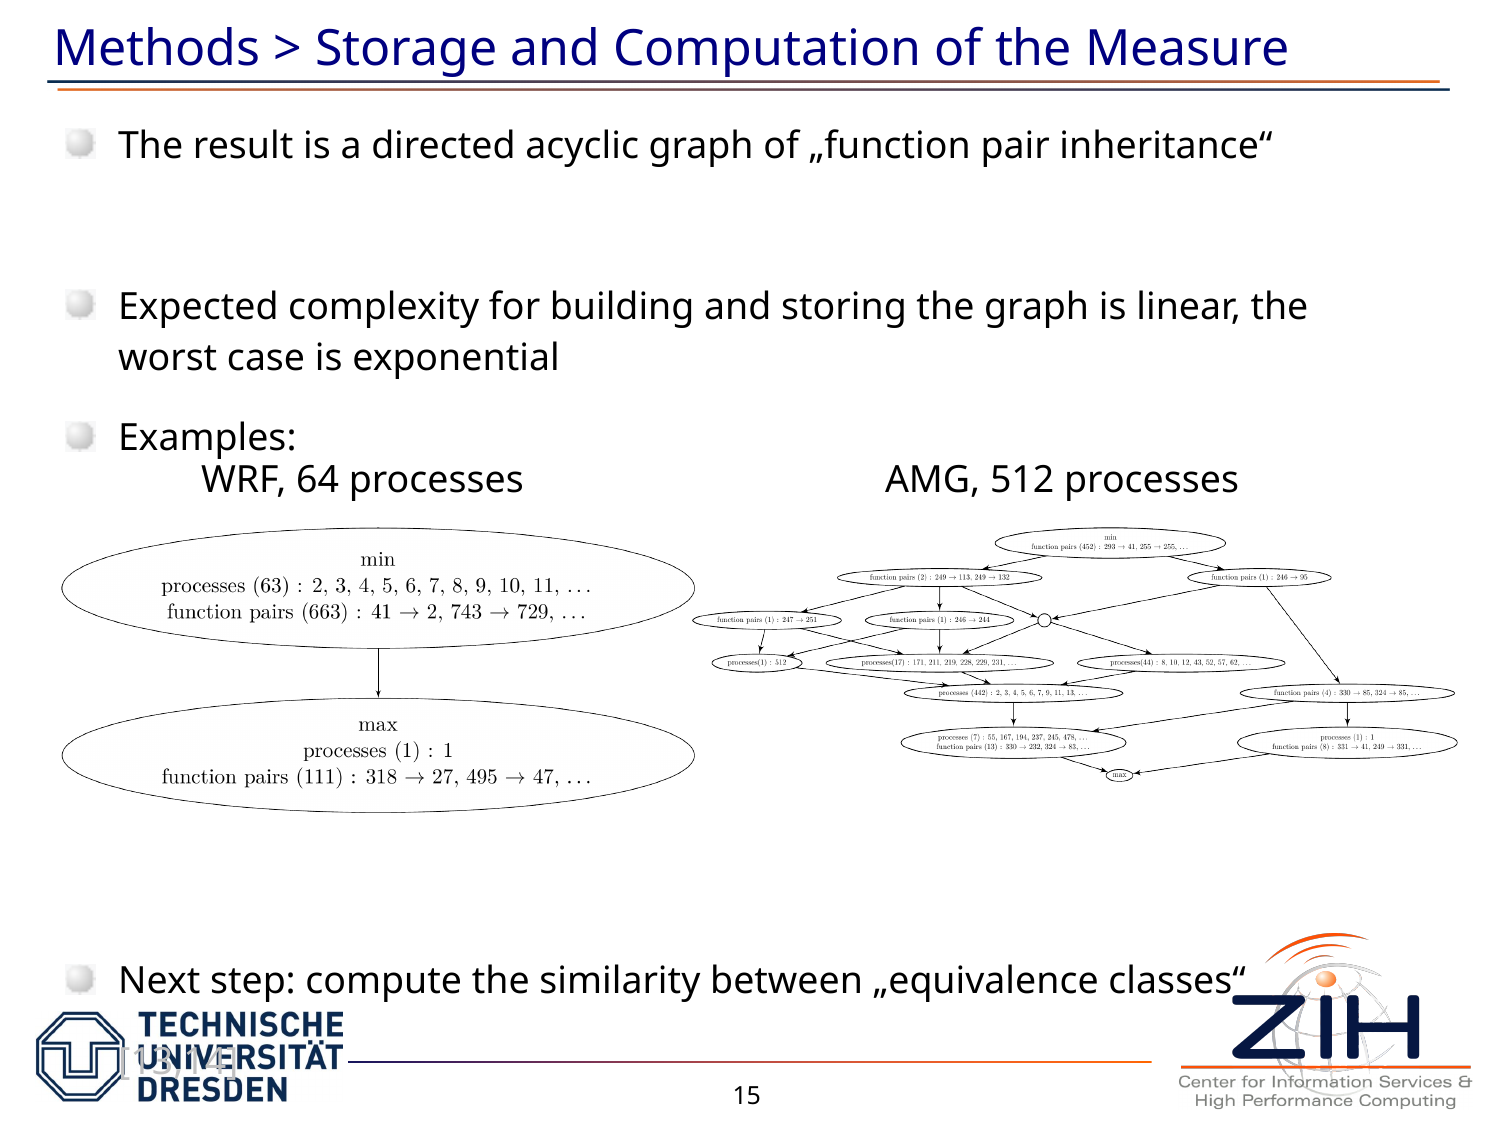

# Methods > Storage and Computation of the Measure
The result is a directed acyclic graph of „function pair inheritance“
Expected complexity for building and storing the graph is linear, the worst case is exponential
Examples:
Next step: compute the similarity between „equivalence classes“
[13,14]
WRF, 64 processes
AMG, 512 processes
15